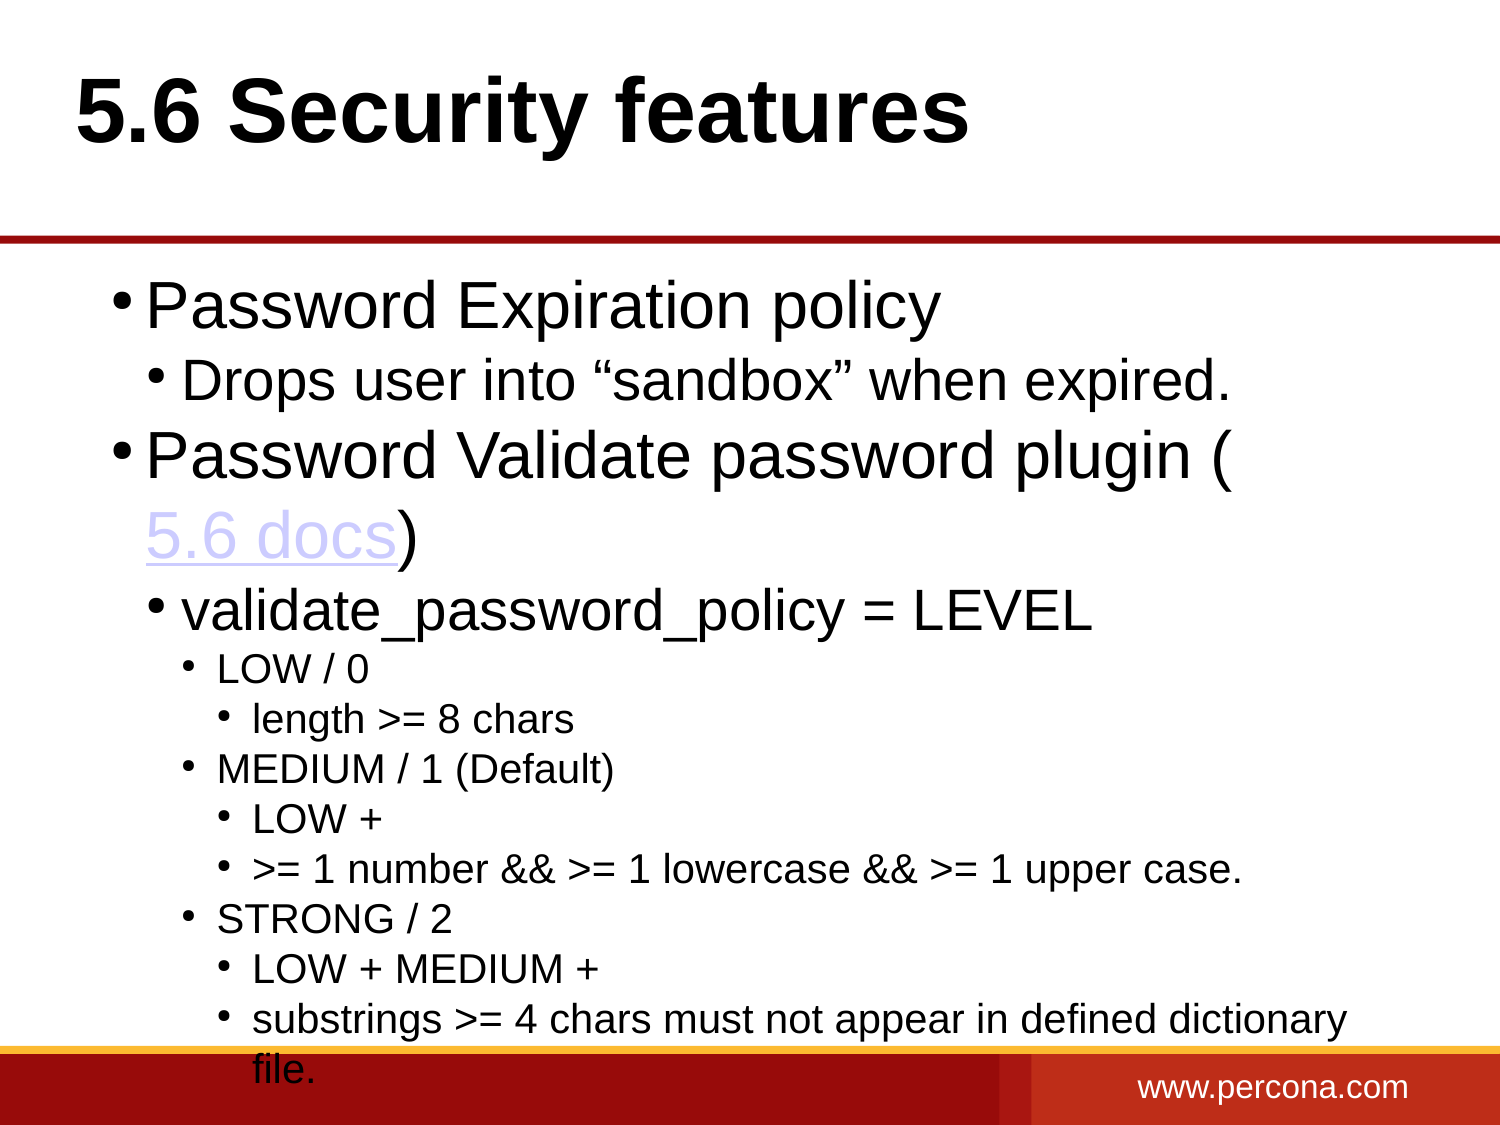

5.6 Security features
Password Expiration policy
Drops user into “sandbox” when expired.
Password Validate password plugin (5.6 docs)
validate_password_policy = LEVEL
LOW / 0
length >= 8 chars
MEDIUM / 1 (Default)
LOW +
>= 1 number && >= 1 lowercase && >= 1 upper case.
STRONG / 2
LOW + MEDIUM +
substrings >= 4 chars must not appear in defined dictionary file.